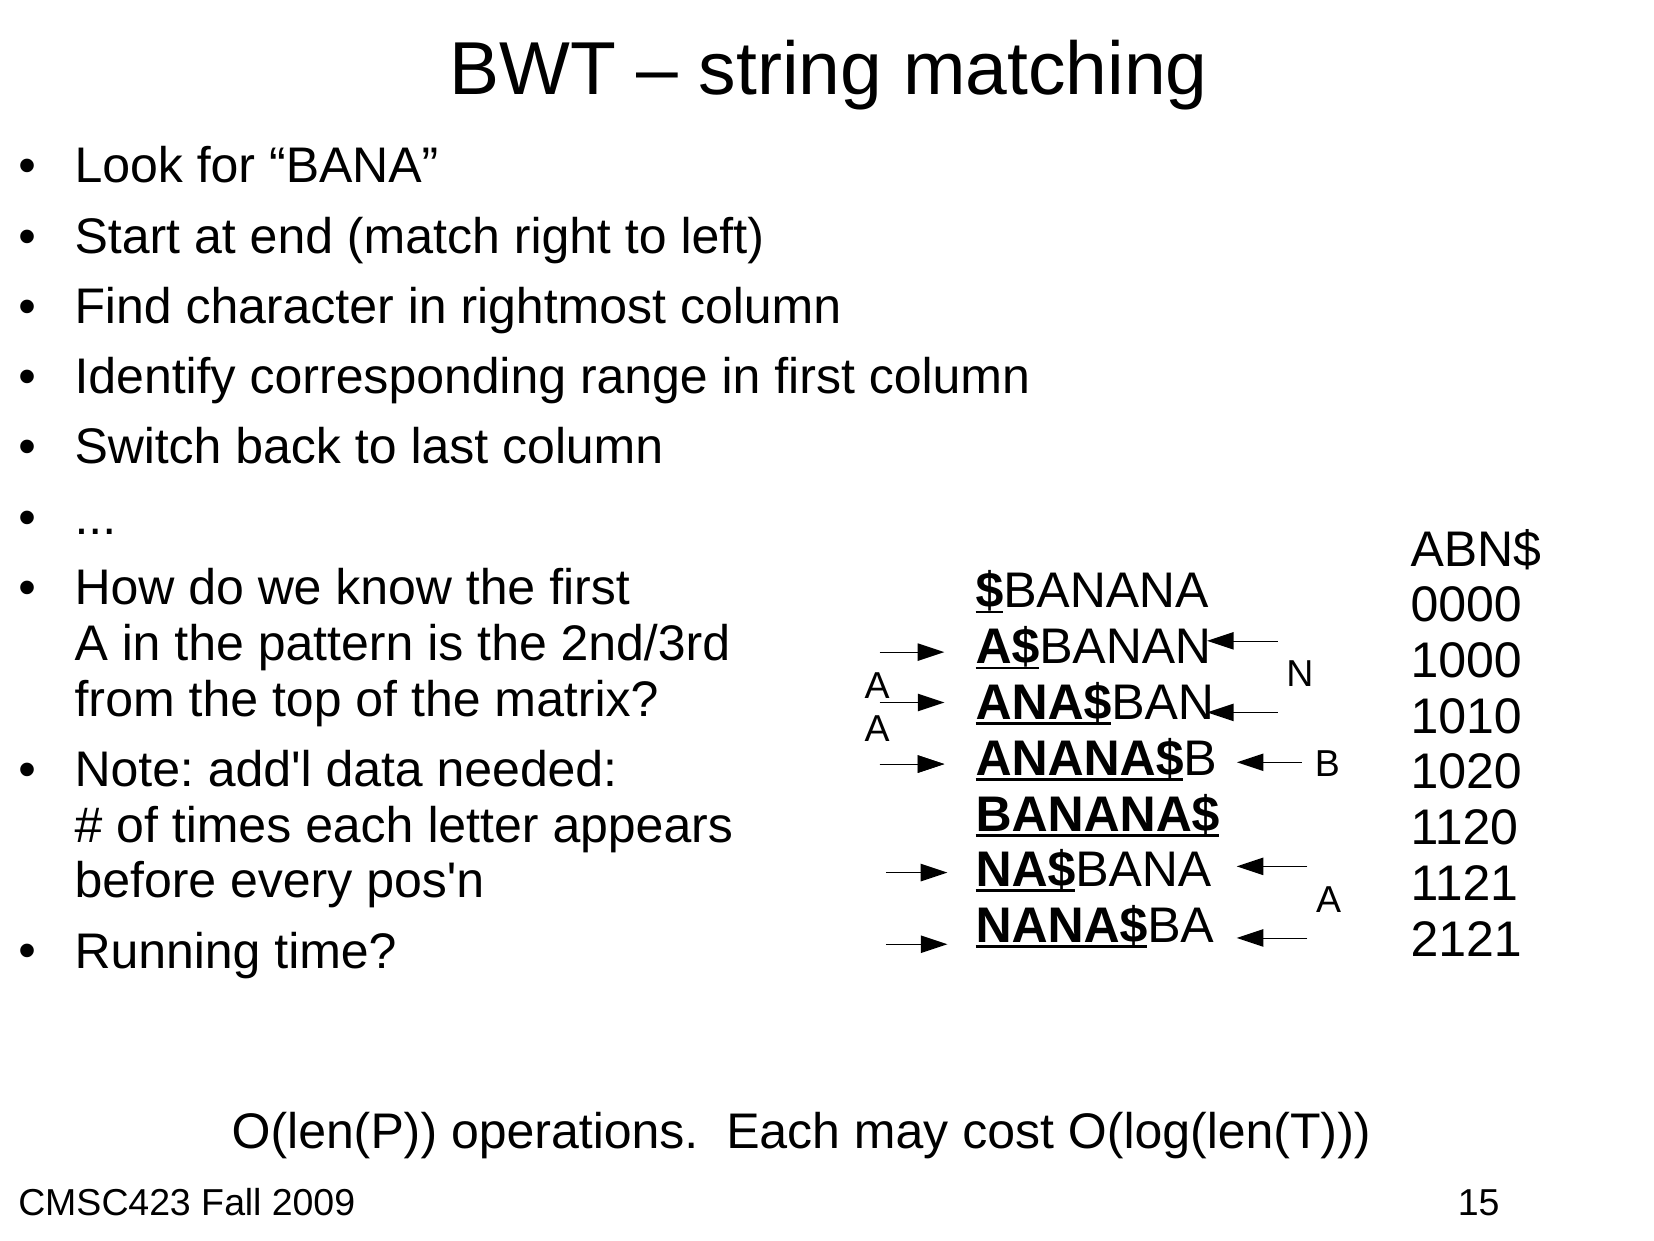

# BWT – string matching
Look for “BANA”
Start at end (match right to left)
Find character in rightmost column
Identify corresponding range in first column
Switch back to last column
...
How do we know the first
A in the pattern is the 2nd/3rd
from the top of the matrix?
Note: add'l data needed:
# of times each letter appears
before every pos'n
Running time?
ABN$
0000
1000
1010
1020
1120
1121
2121
$BANANA
A$BANAN
ANA$BAN
ANANA$B
BANANA$
NA$BANA
NANA$BA
N
A
A
B
A
O(len(P)) operations. Each may cost O(log(len(T)))
CMSC423 Fall 2009
15